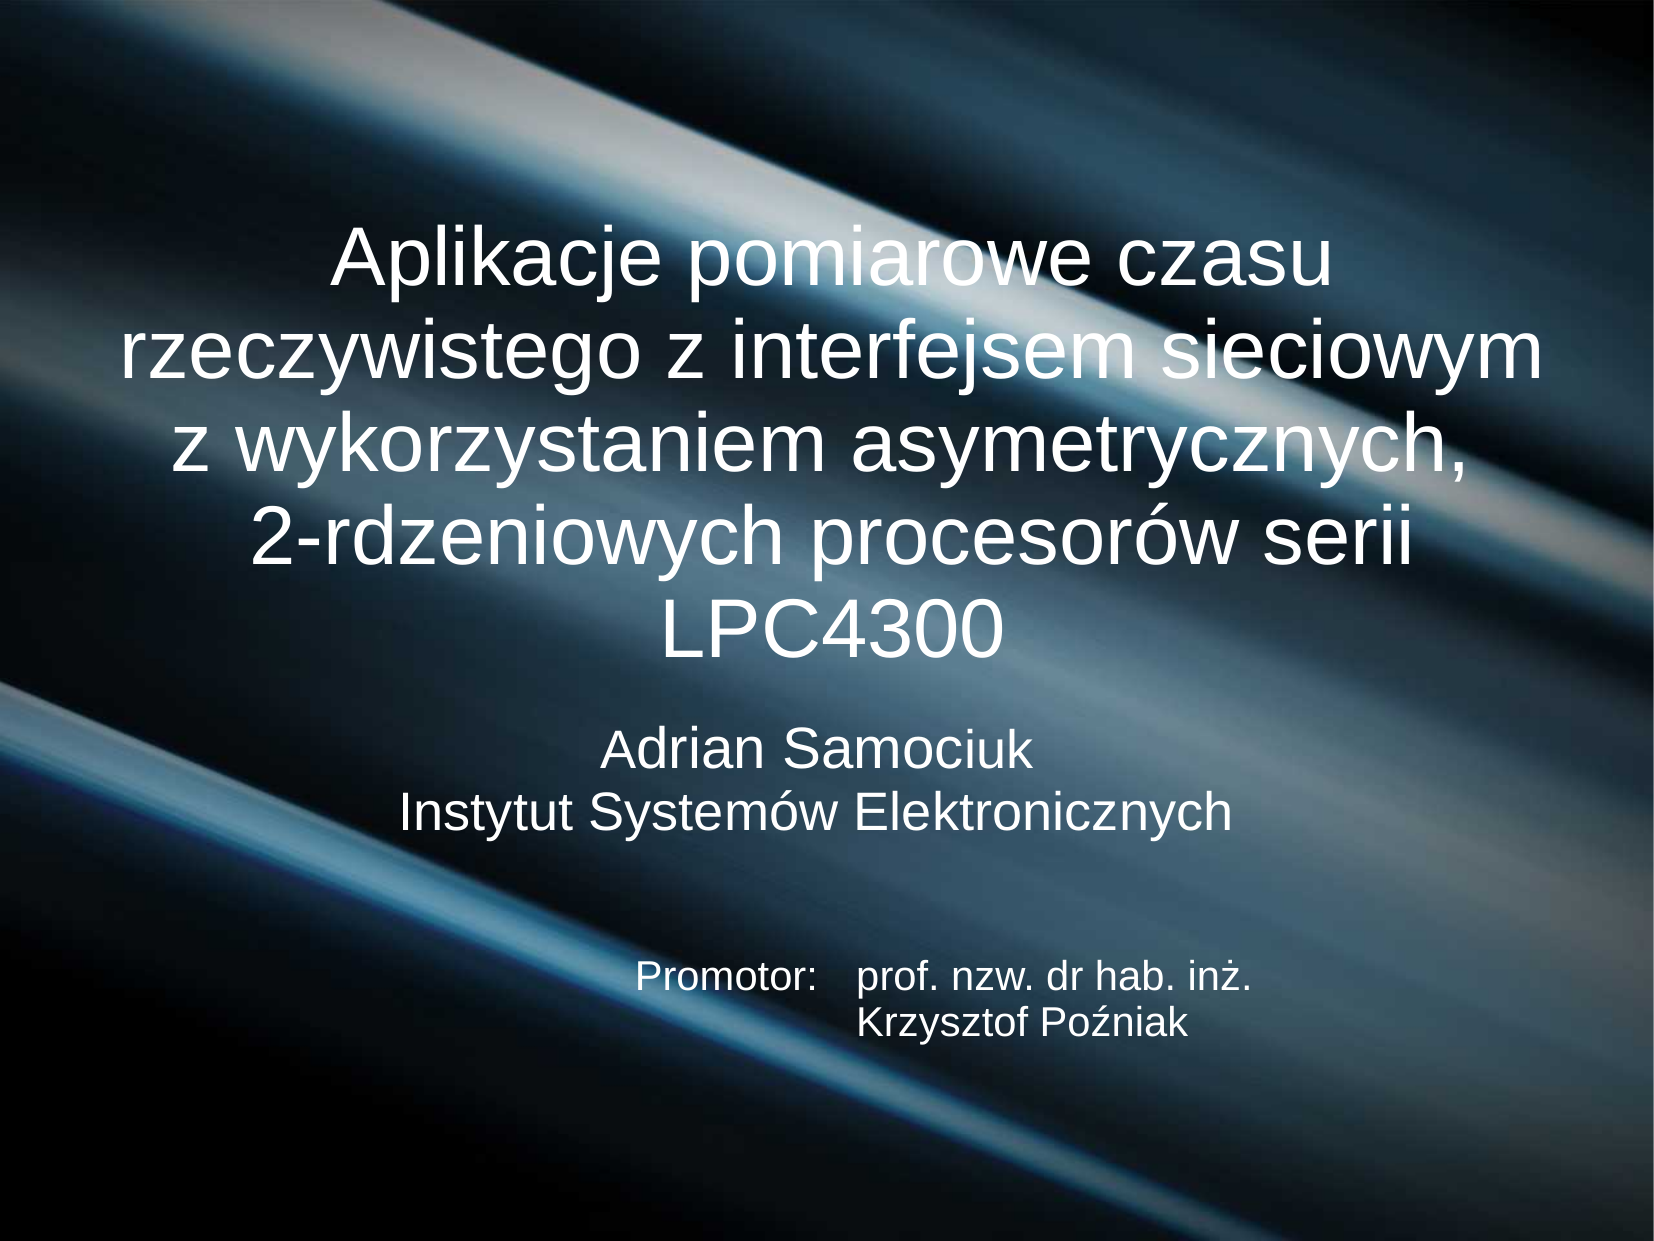

# Aplikacje pomiarowe czasu rzeczywistego z interfejsem sieciowym z wykorzystaniem asymetrycznych, 2-rdzeniowych procesorów serii LPC4300
Adrian Samociuk
Instytut Systemów Elektronicznych
Promotor: 	prof. nzw. dr hab. inż.
			Krzysztof Poźniak